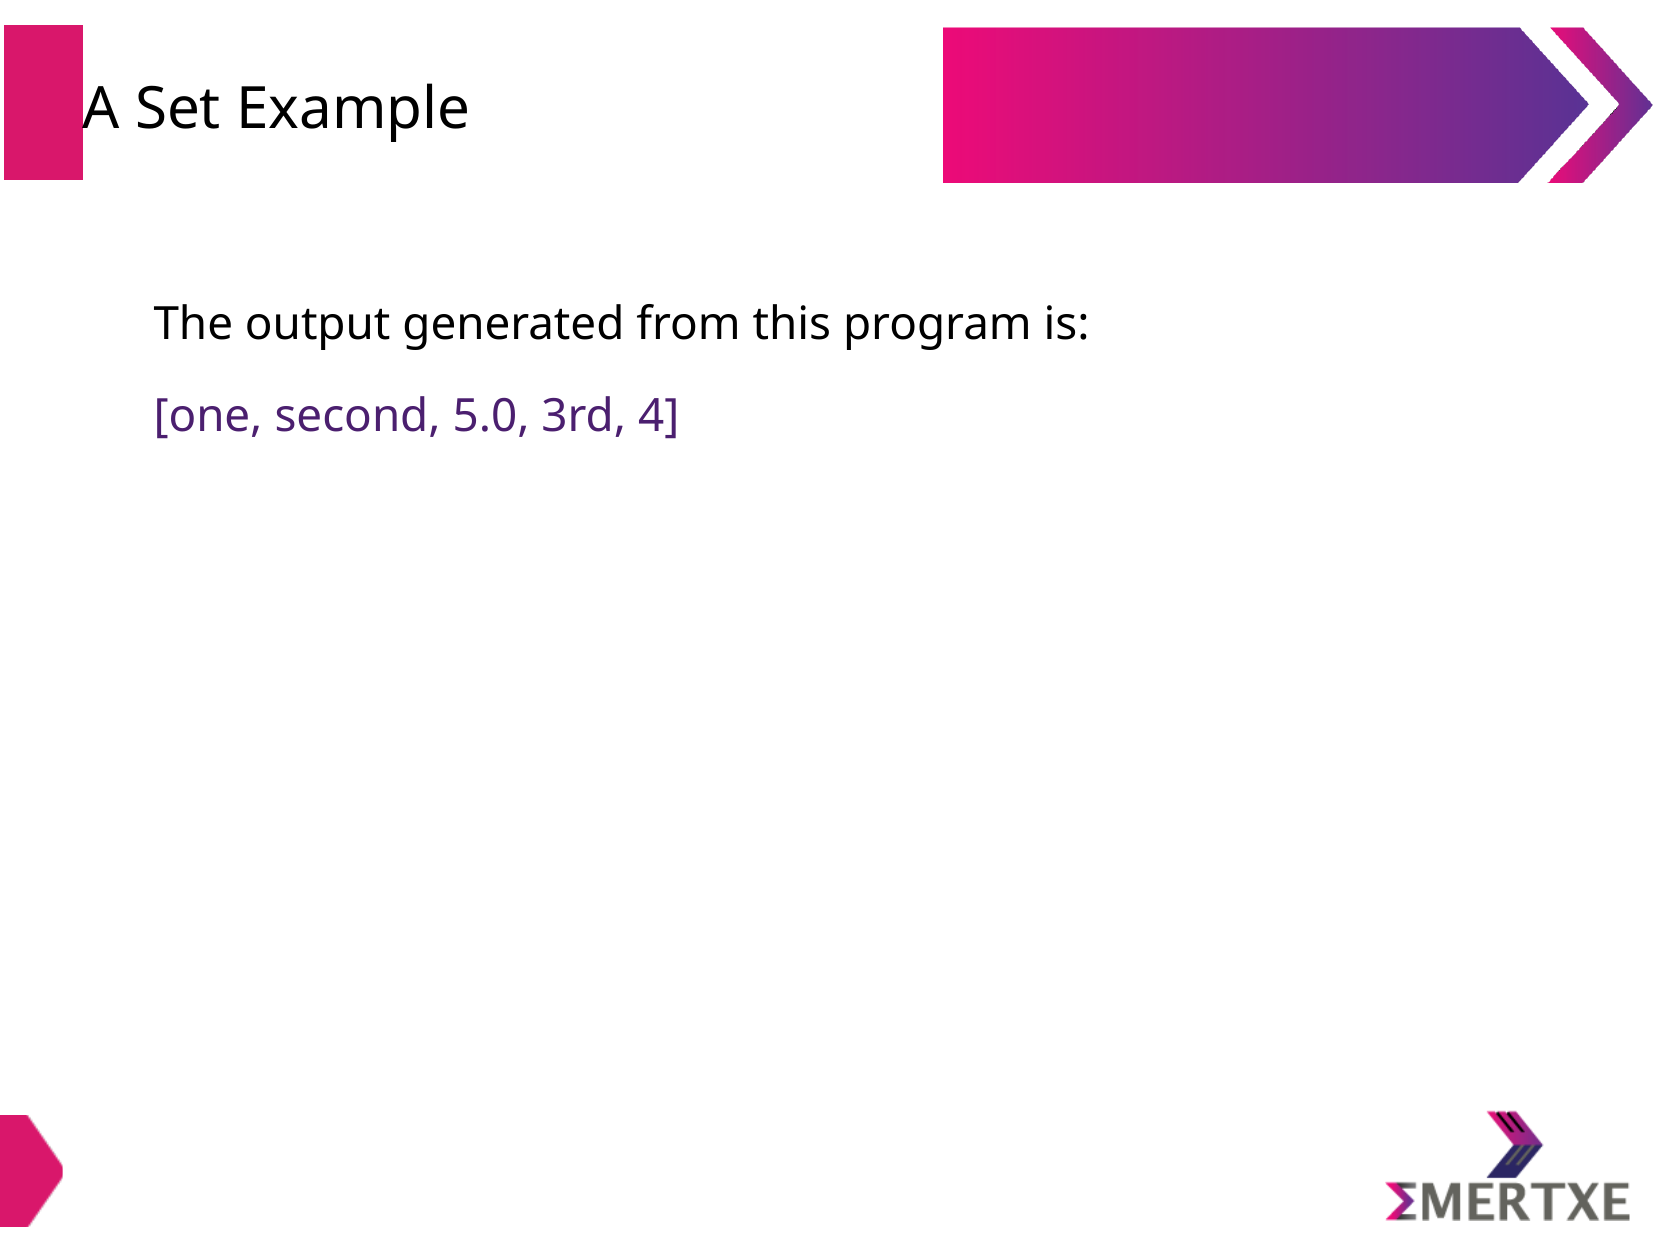

# A Set Example
The output generated from this program is:
[one, second, 5.0, 3rd, 4]